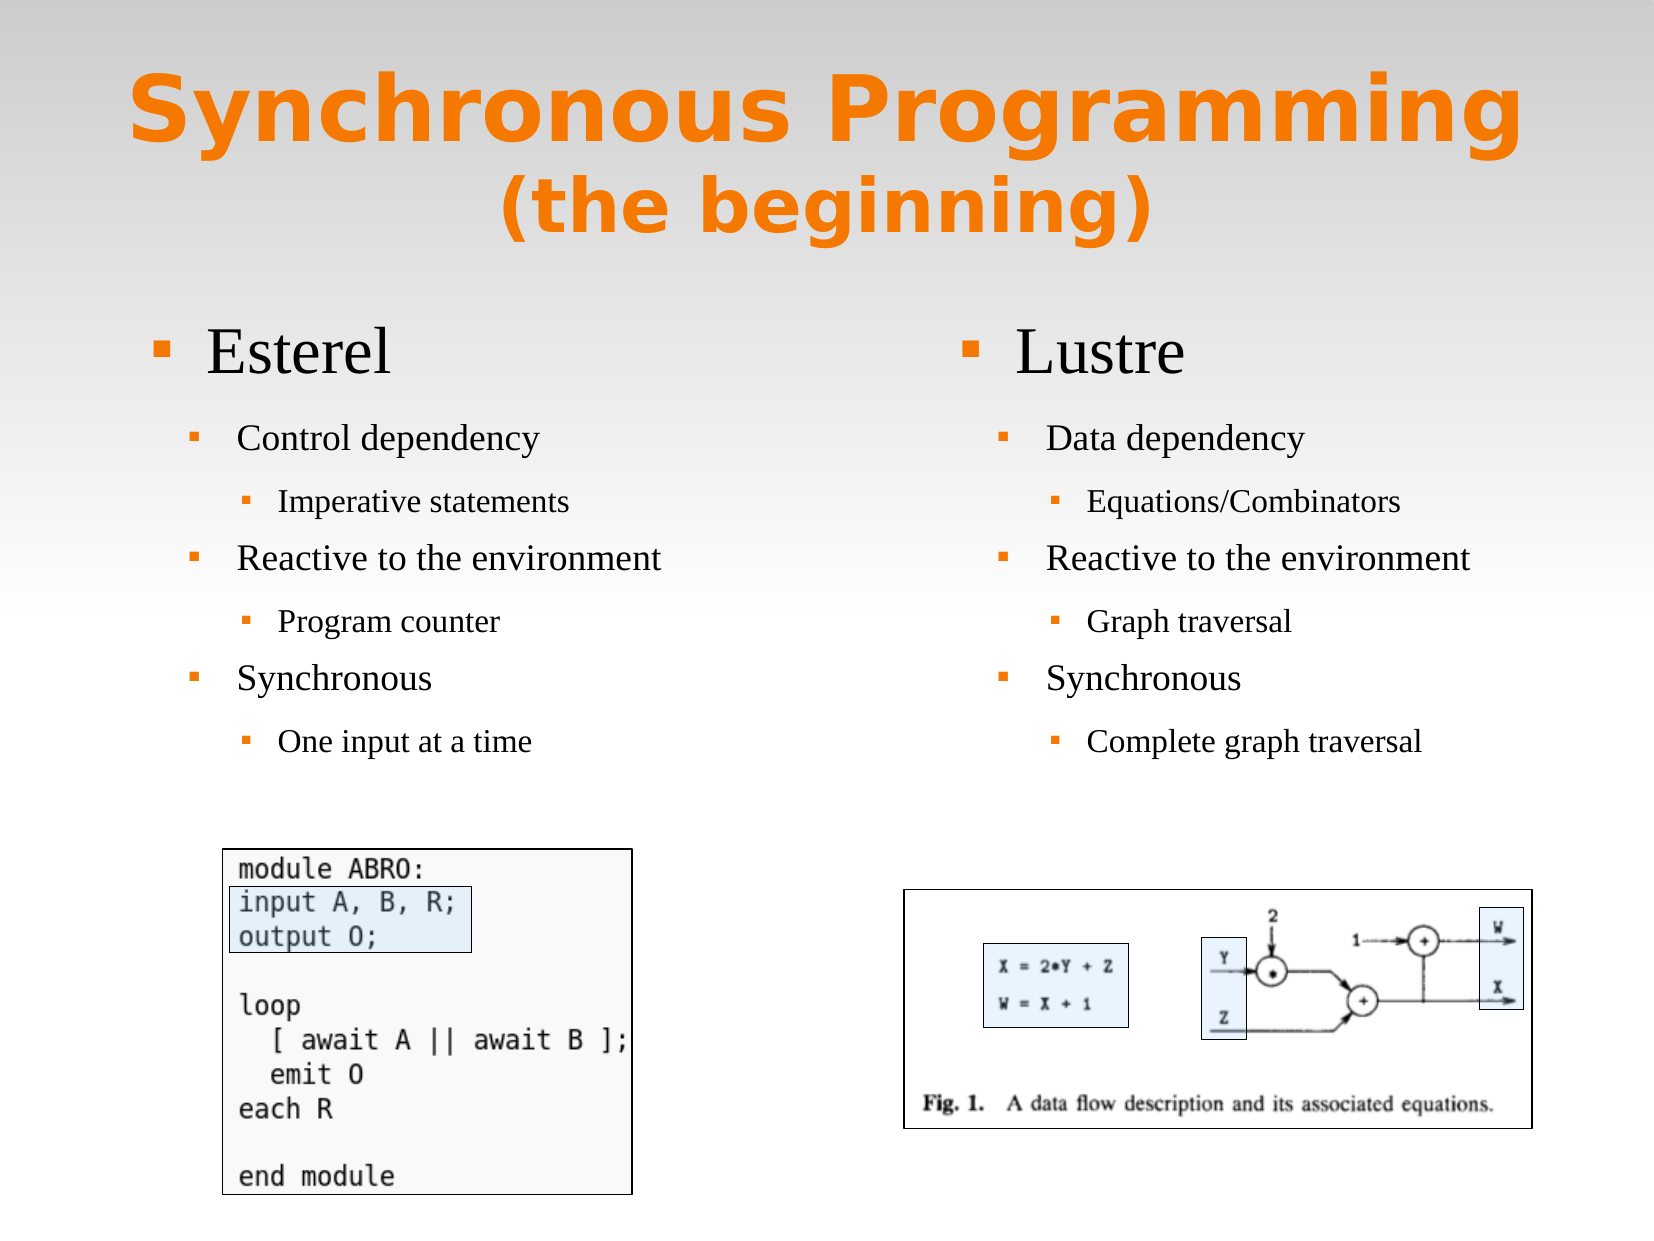

# Synchronous Programming (the beginning)
Esterel
Control dependency
Imperative statements
Reactive to the environment
Program counter
Synchronous
One input at a time
Lustre
Data dependency
Equations/Combinators
Reactive to the environment
Graph traversal
Synchronous
Complete graph traversal